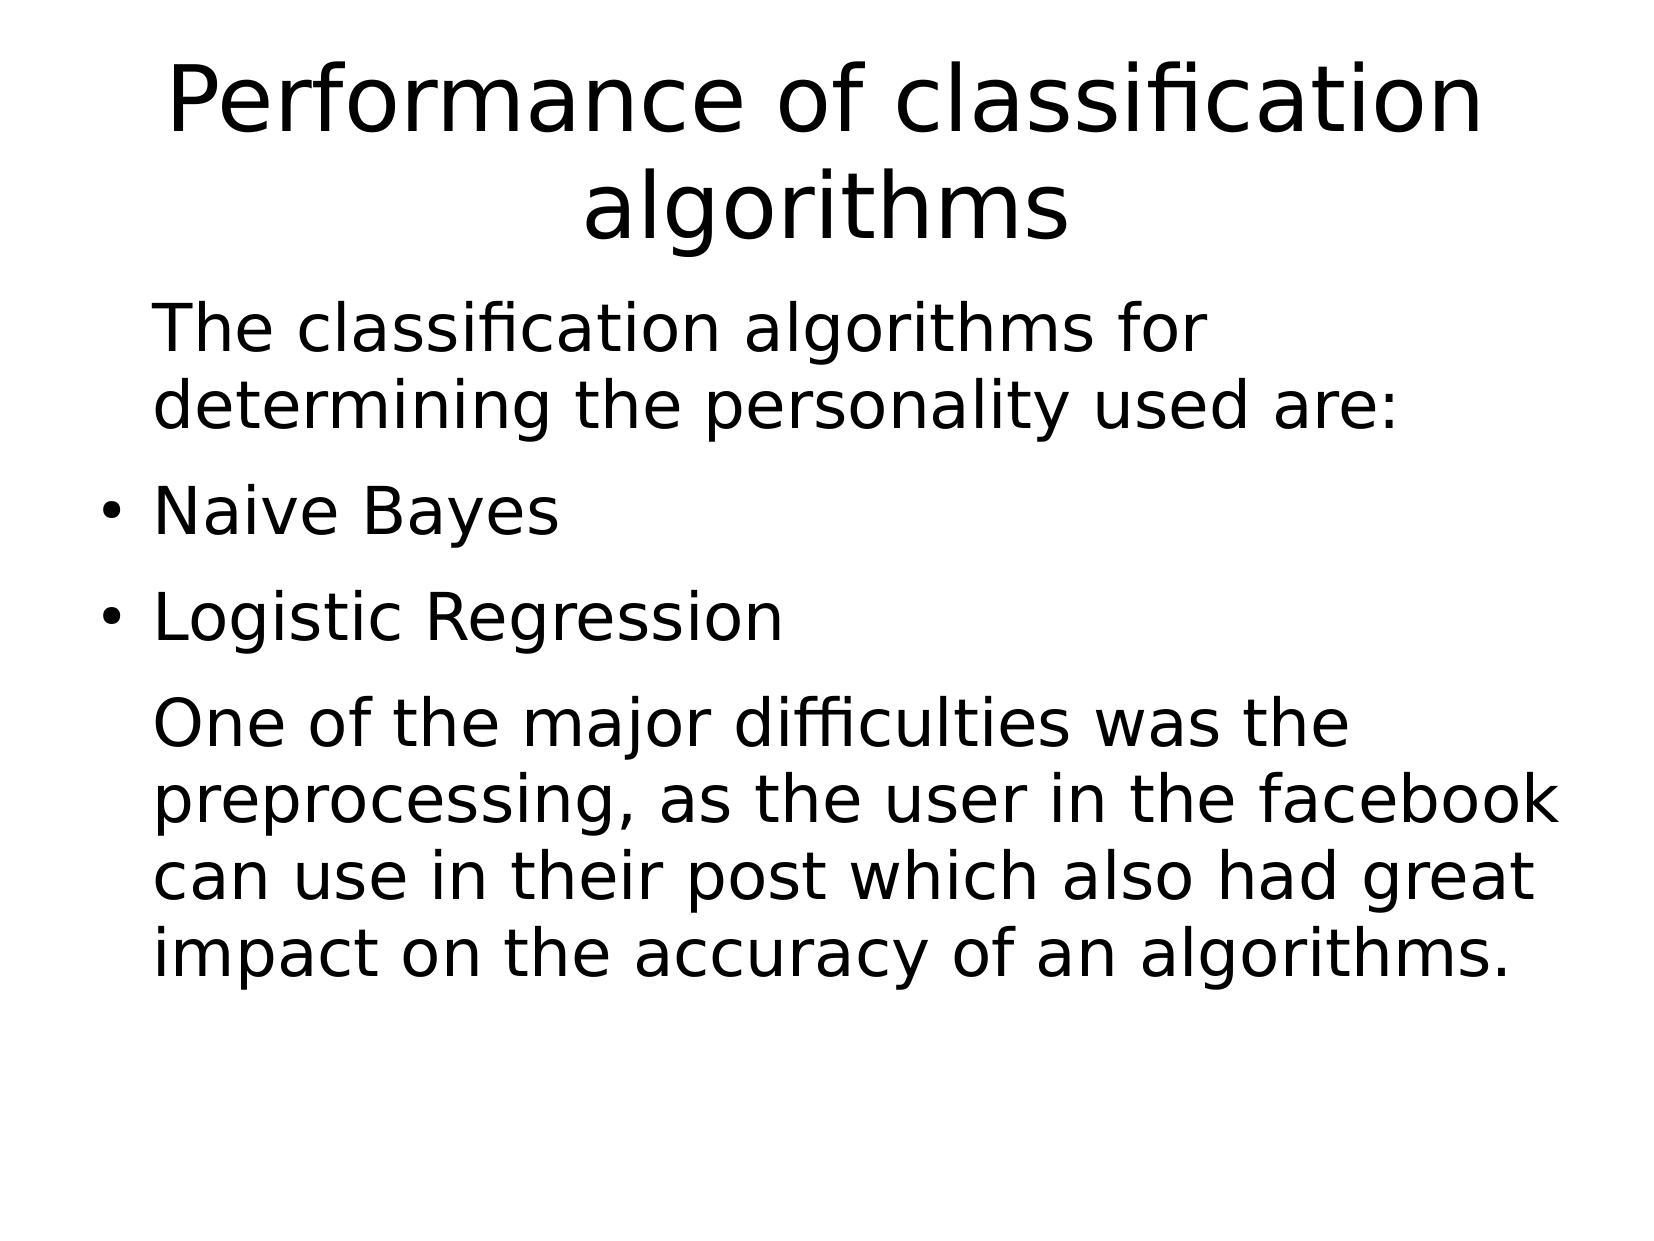

# Performance of classification algorithms
The classification algorithms for determining the personality used are:
Naive Bayes
Logistic Regression
One of the major difficulties was the preprocessing, as the user in the facebook can use in their post which also had great impact on the accuracy of an algorithms.